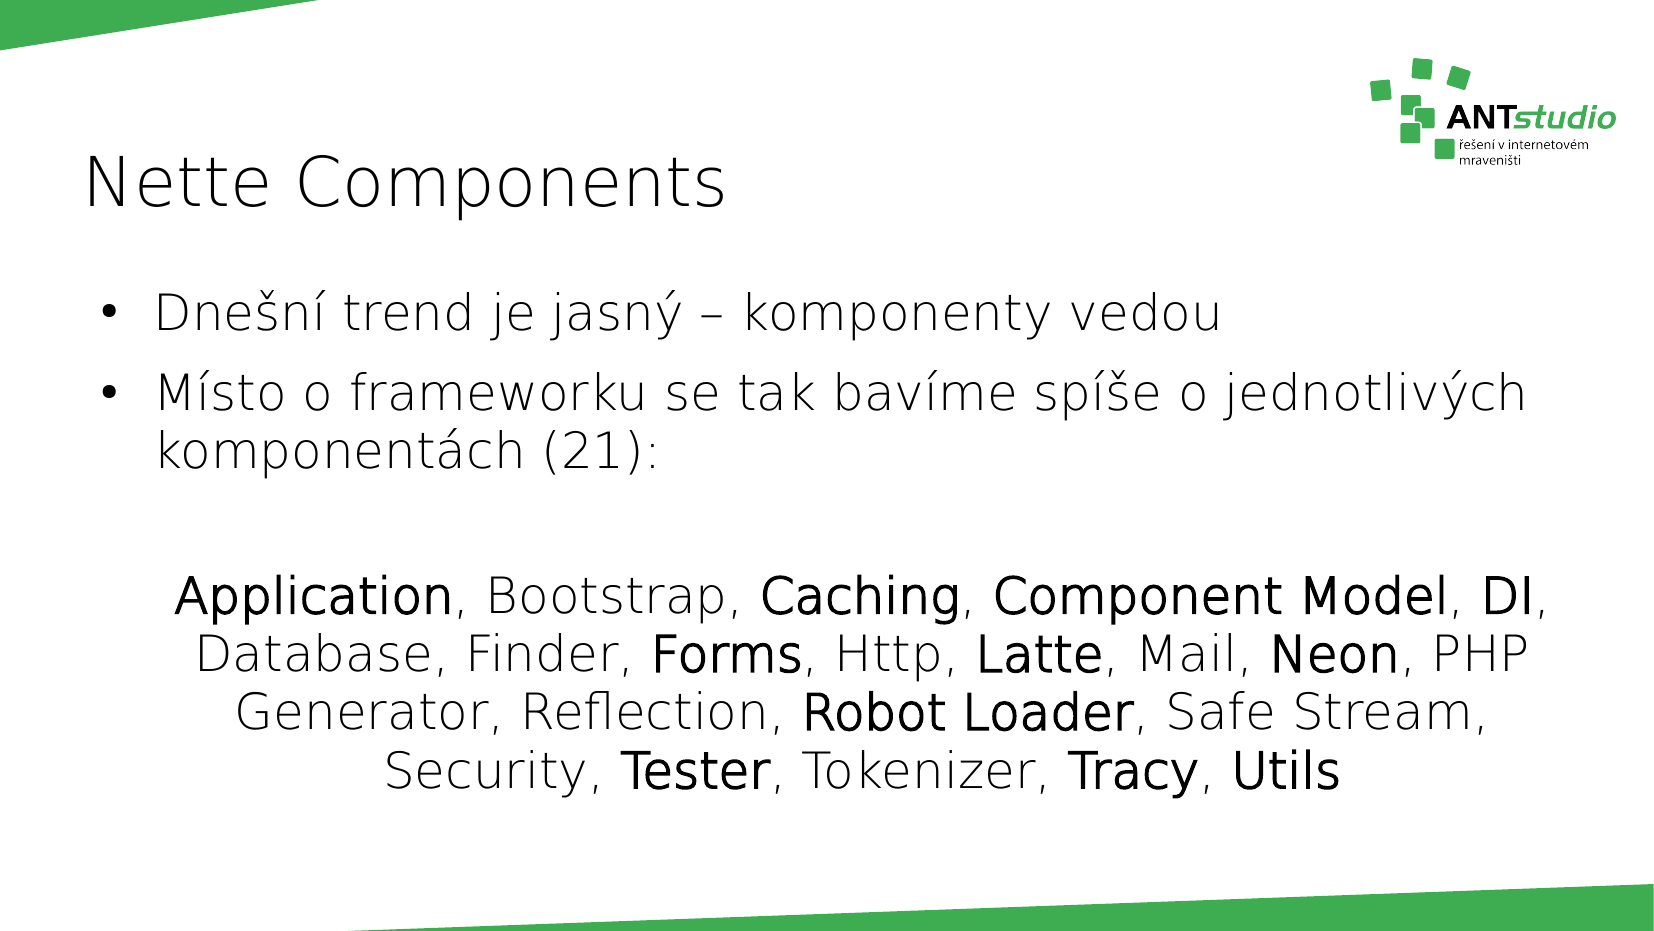

# Nette Components
Dnešní trend je jasný – komponenty vedou
Místo o frameworku se tak bavíme spíše o jednotlivých komponentách (21):
Application, Bootstrap, Caching, Component Model, DI, Database, Finder, Forms, Http, Latte, Mail, Neon, PHP Generator, Reflection, Robot Loader, Safe Stream, Security, Tester, Tokenizer, Tracy, Utils